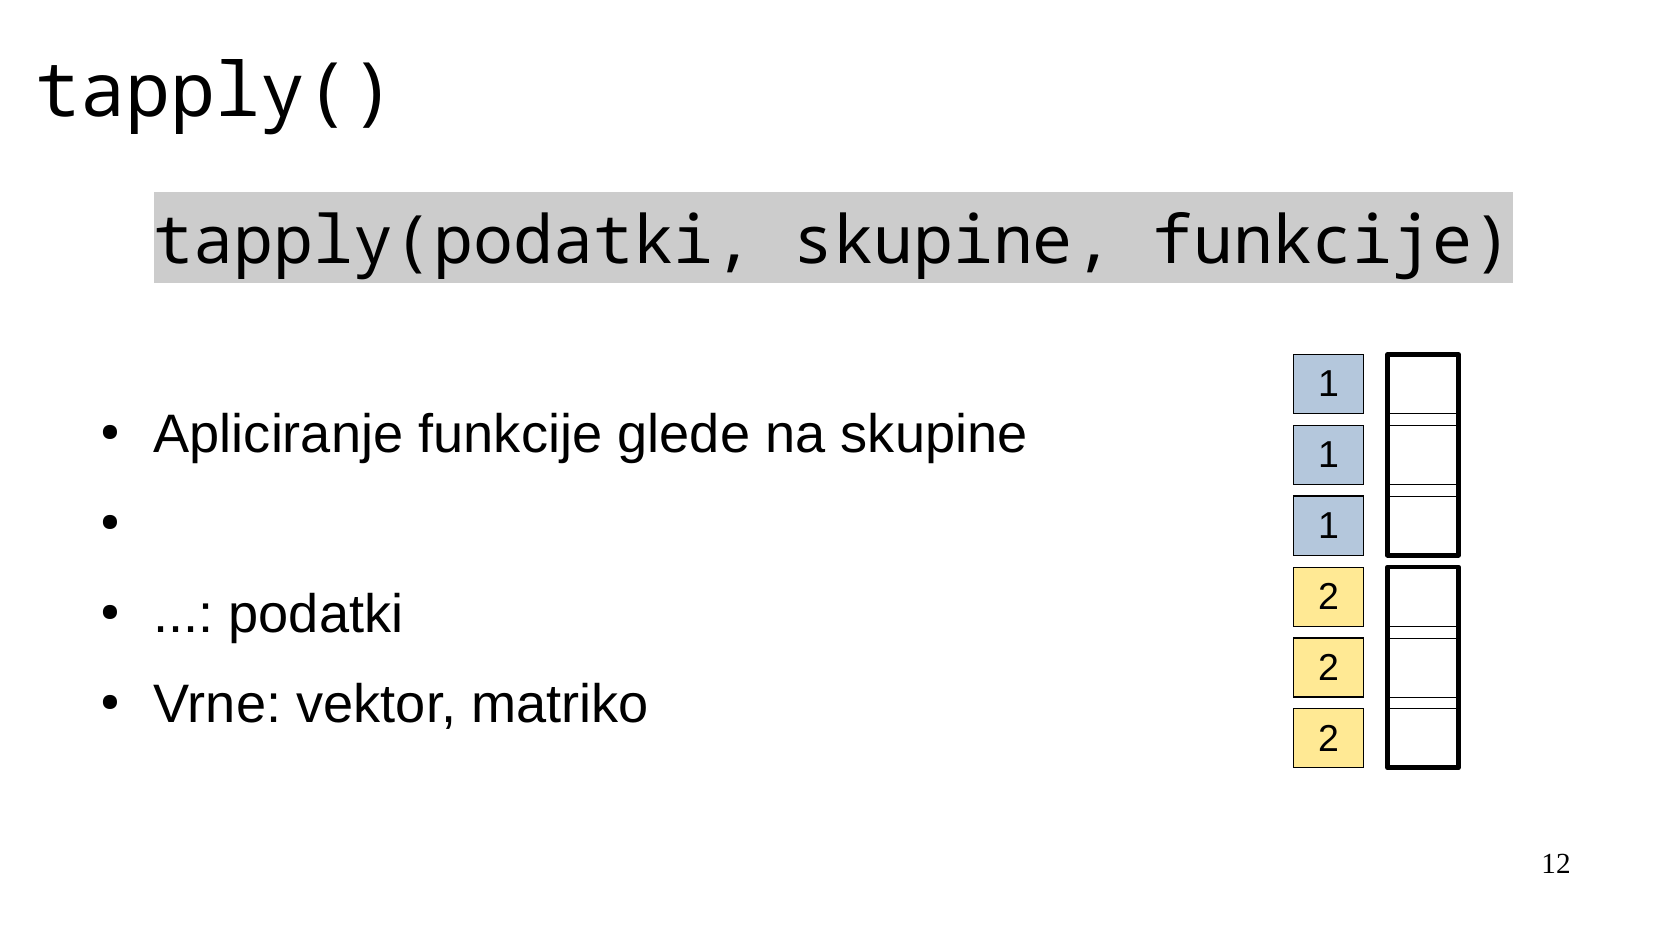

# tapply()
tapply(podatki, skupine, funkcije)
Apliciranje funkcije glede na skupine
...: podatki
Vrne: vektor, matriko
1
1
1
2
2
2
12